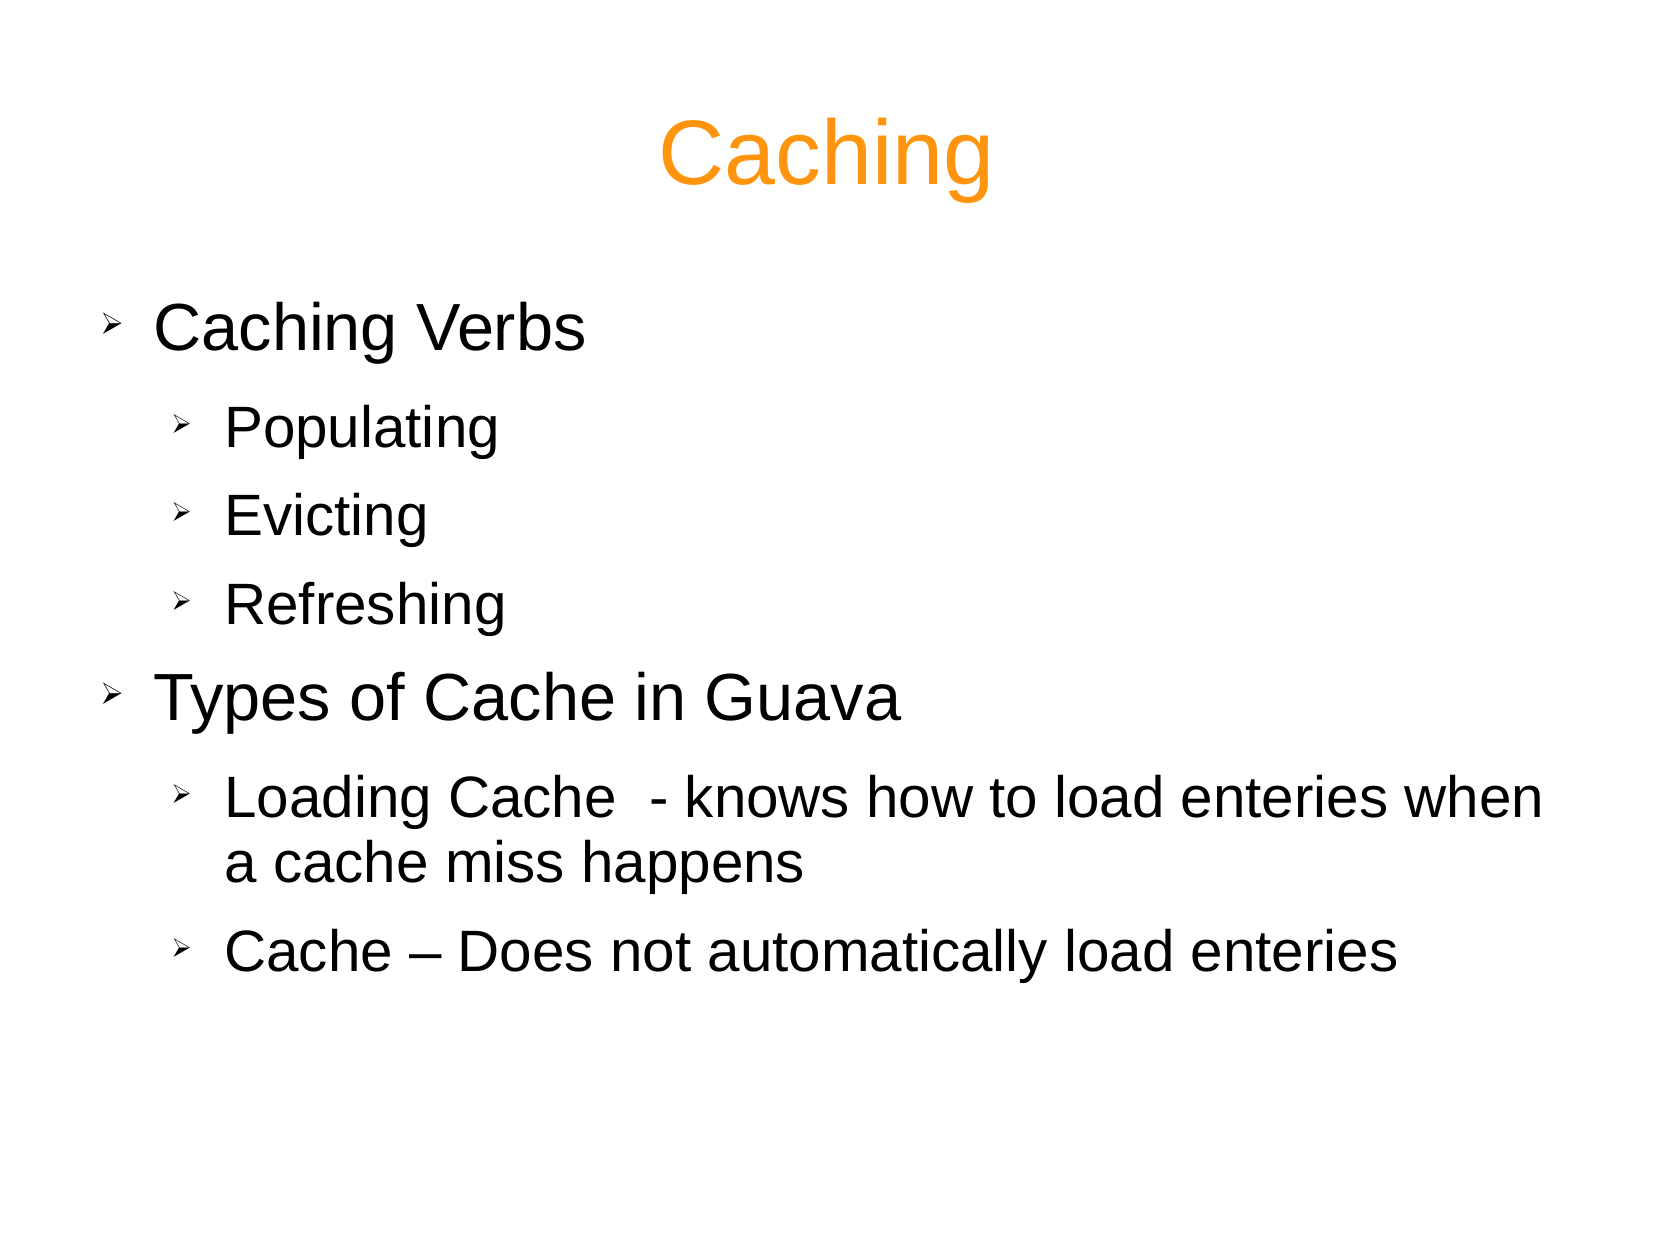

# Caching
Caching Verbs
Populating
Evicting
Refreshing
Types of Cache in Guava
Loading Cache - knows how to load enteries when a cache miss happens
Cache – Does not automatically load enteries